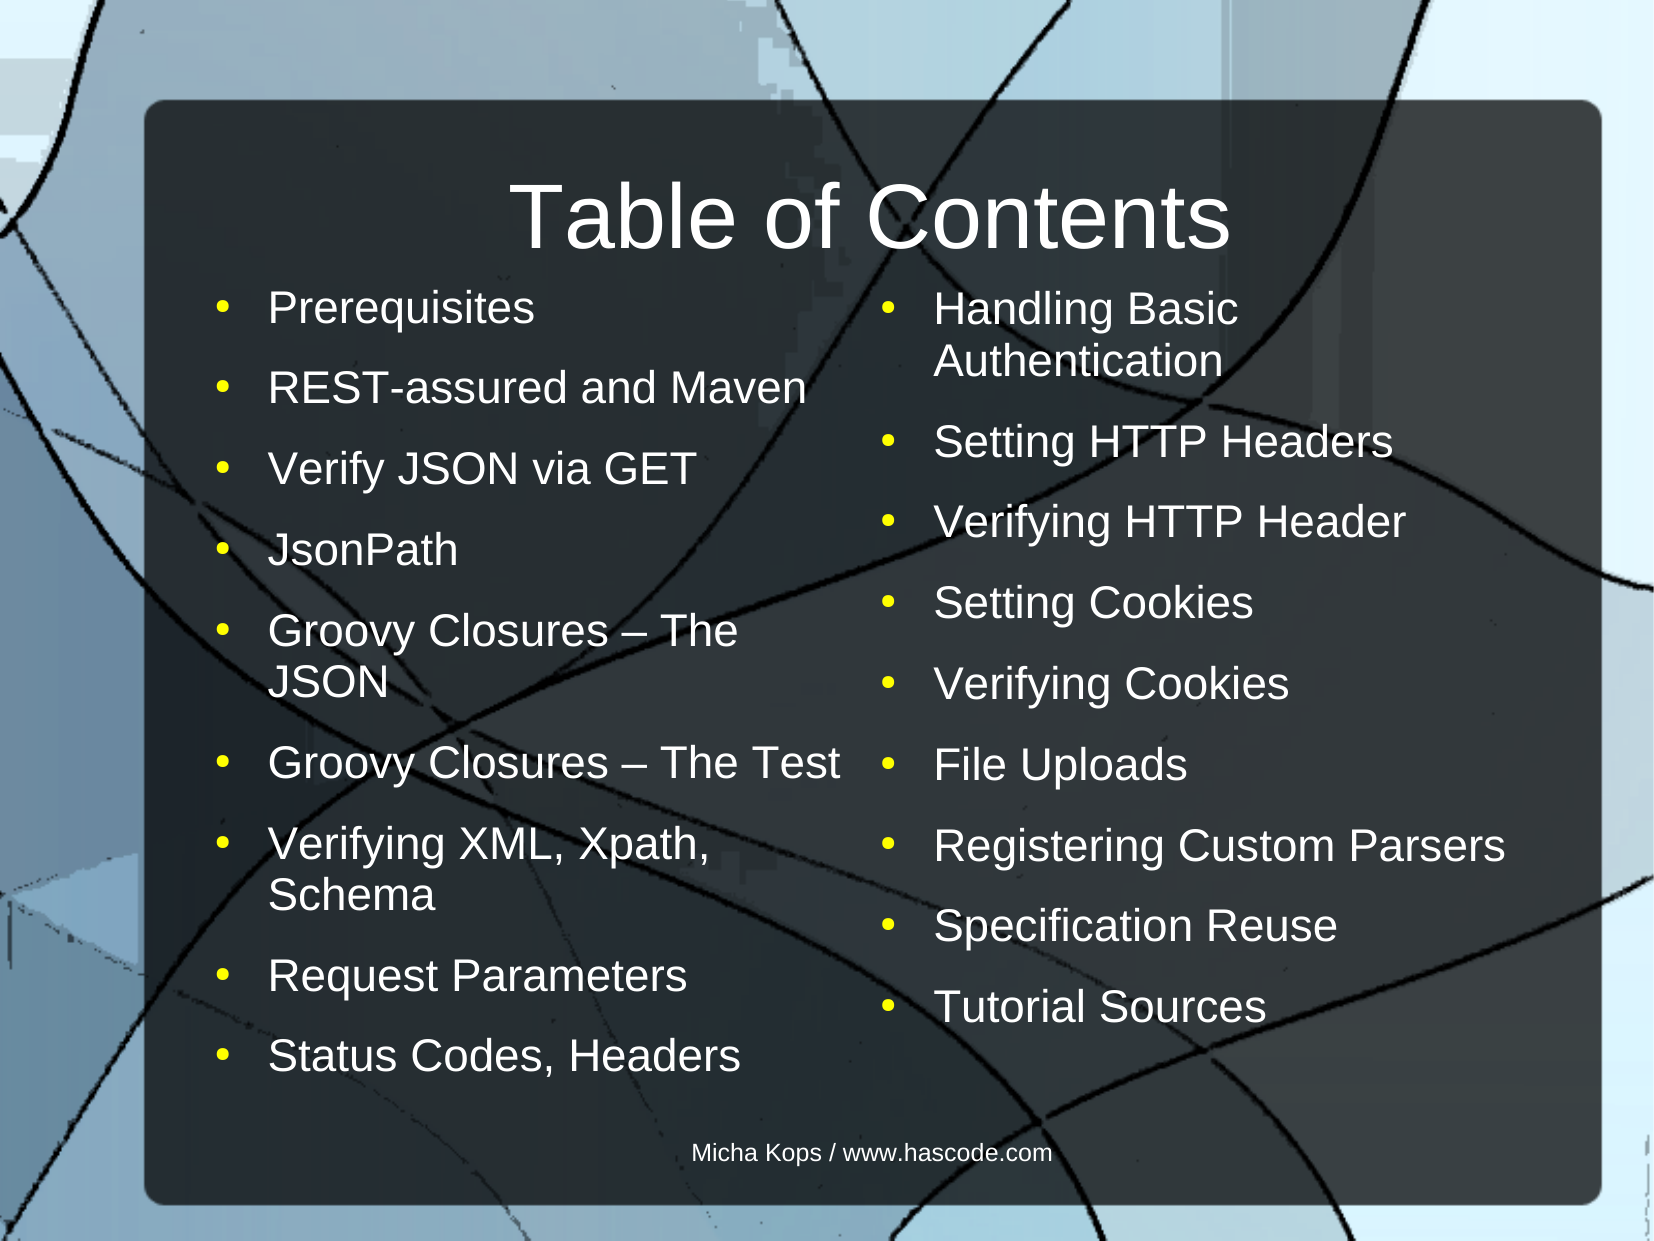

# Table of Contents
Prerequisites
REST-assured and Maven
Verify JSON via GET
JsonPath
Groovy Closures – The JSON
Groovy Closures – The Test
Verifying XML, Xpath, Schema
Request Parameters
Status Codes, Headers
Handling Basic Authentication
Setting HTTP Headers
Verifying HTTP Header
Setting Cookies
Verifying Cookies
File Uploads
Registering Custom Parsers
Specification Reuse
Tutorial Sources